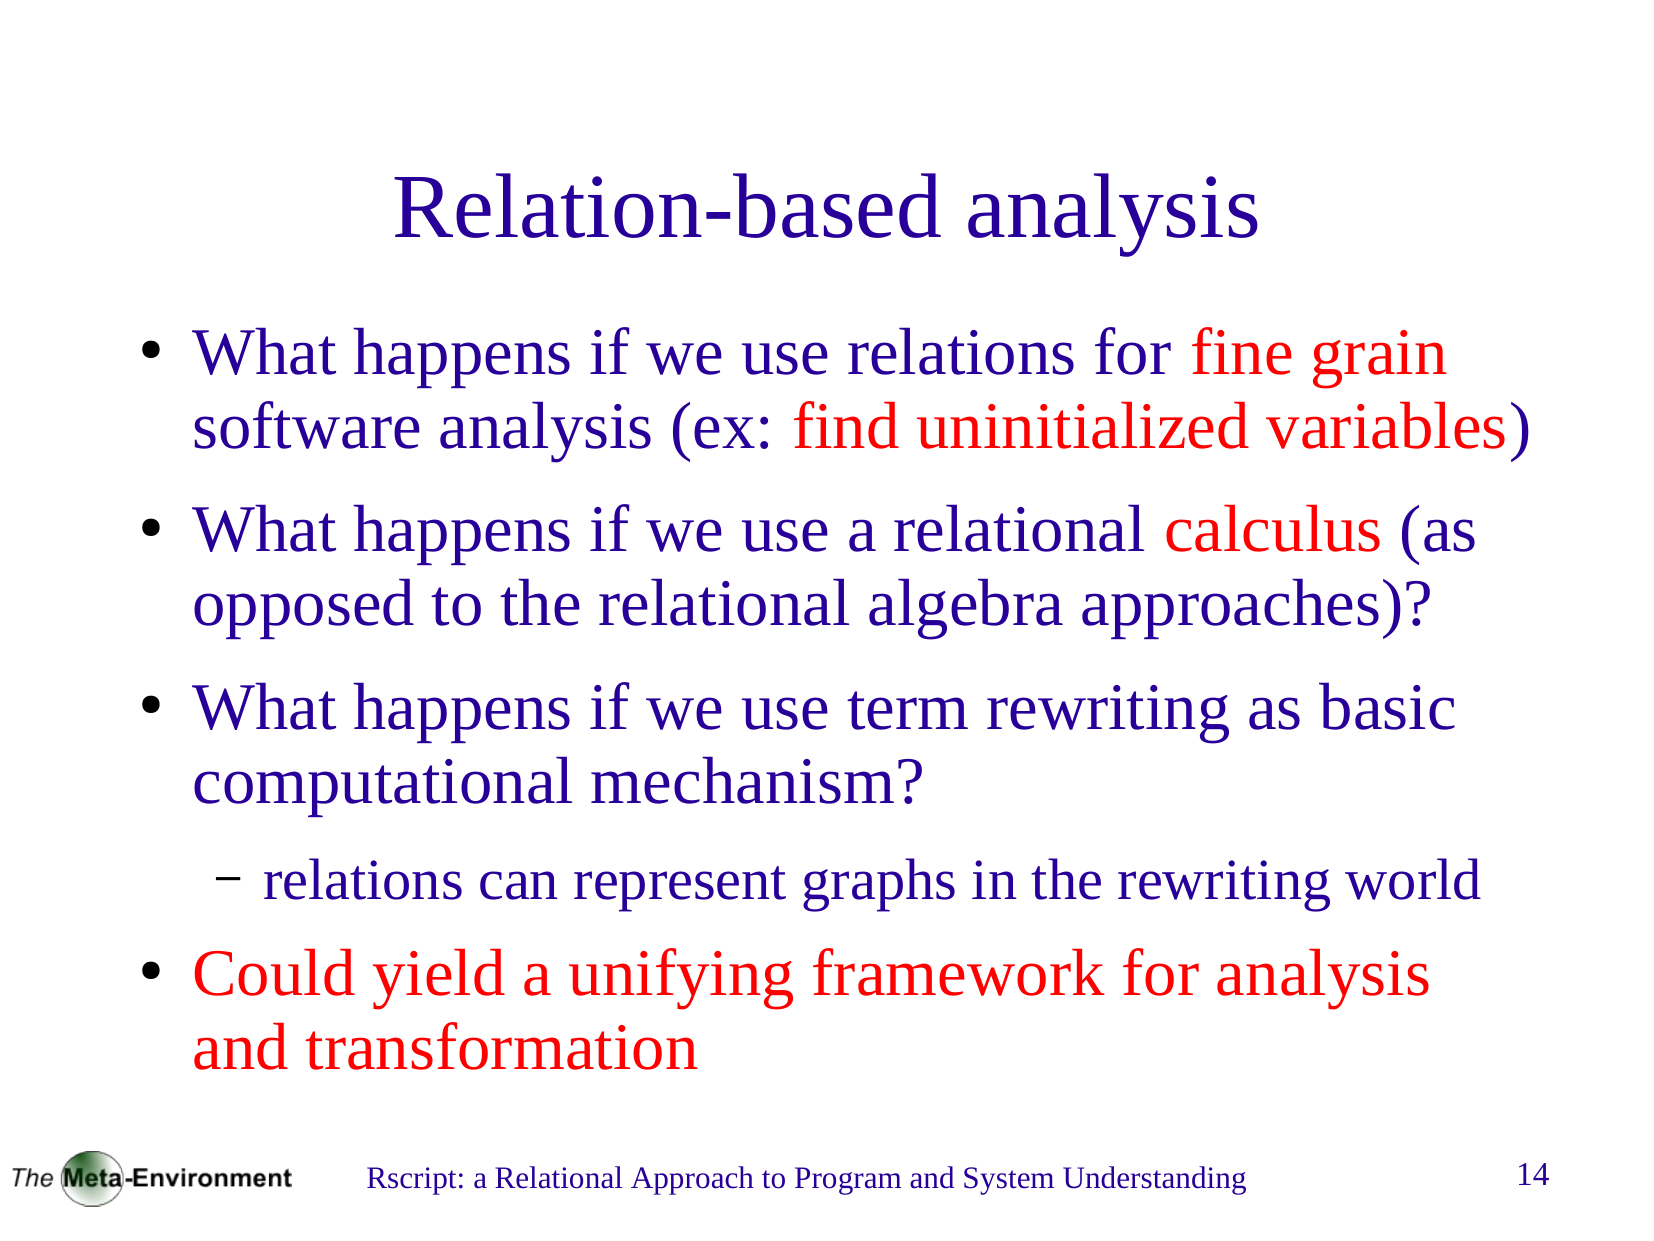

# Relation-based analysis
What happens if we use relations for fine grain software analysis (ex: find uninitialized variables)
What happens if we use a relational calculus (as opposed to the relational algebra approaches)?
What happens if we use term rewriting as basic computational mechanism?
relations can represent graphs in the rewriting world
Could yield a unifying framework for analysis and transformation